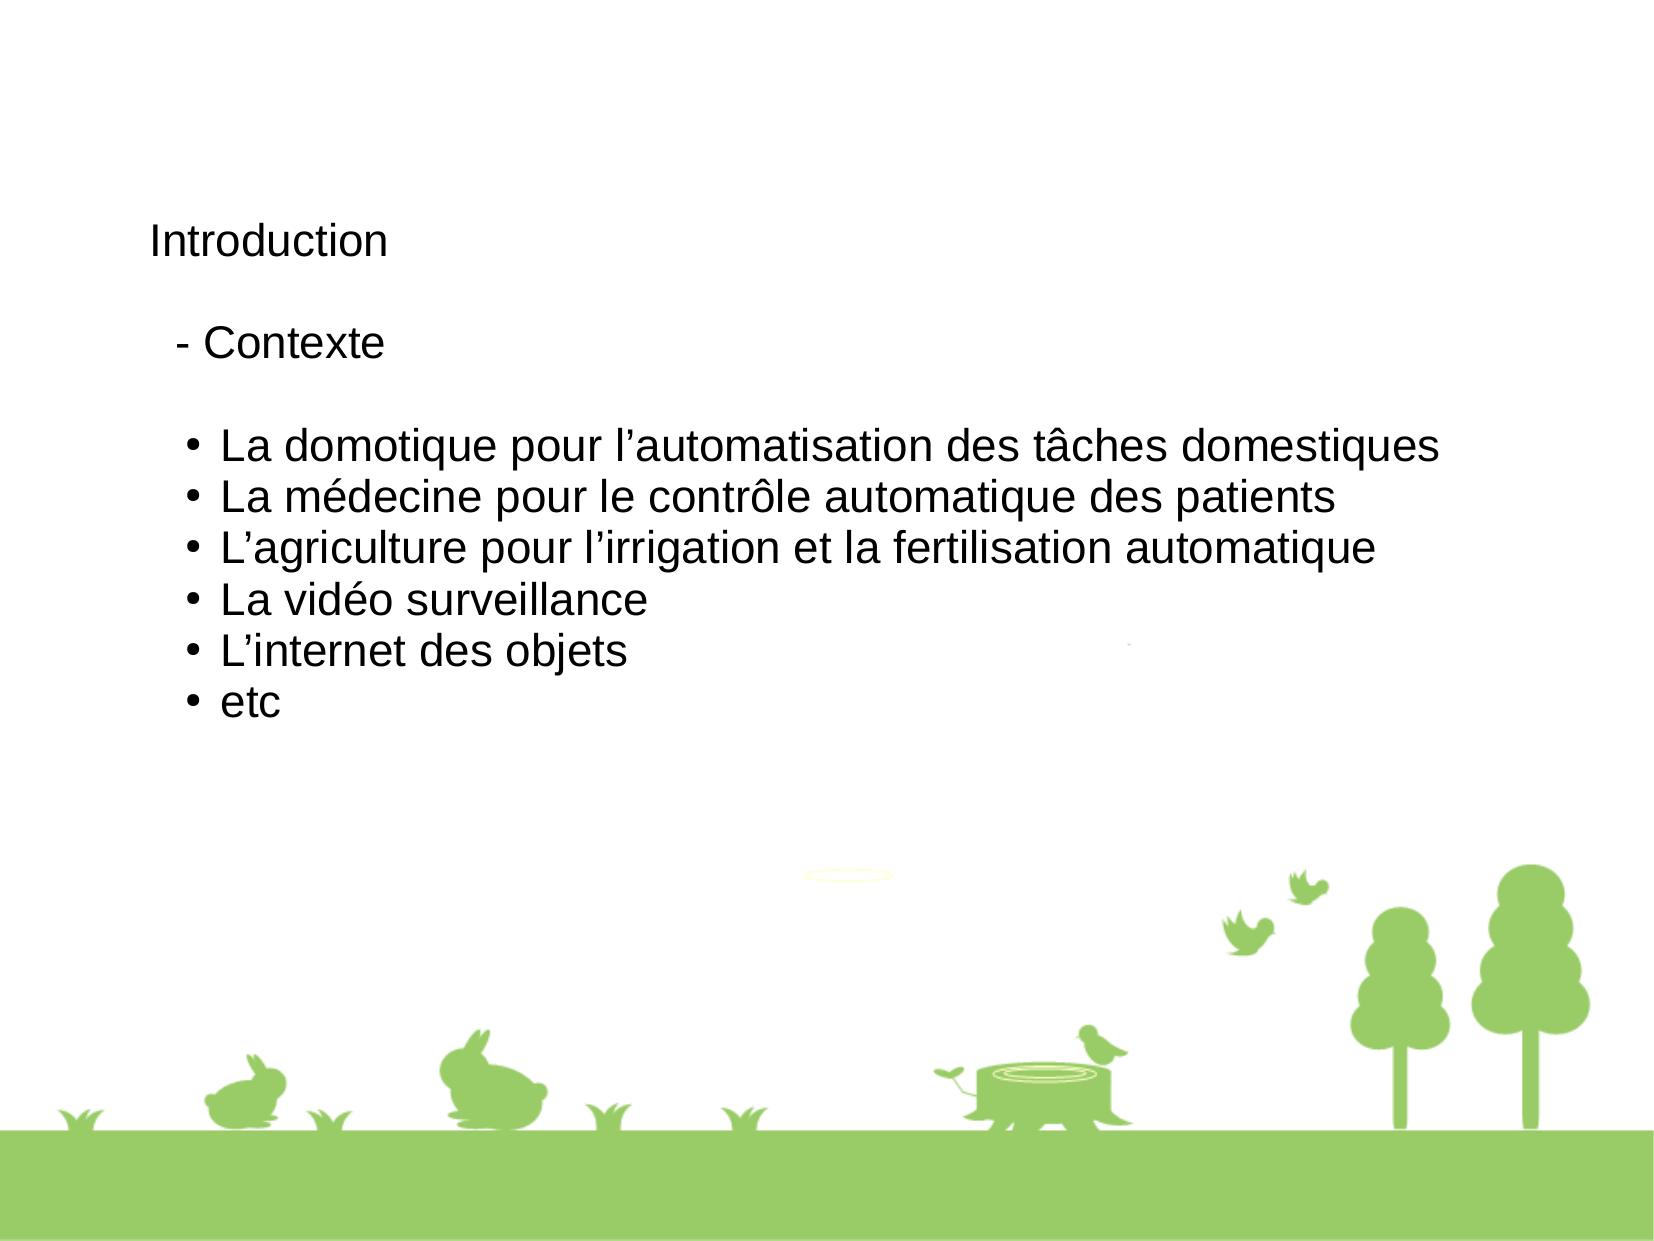

Introduction
 - Contexte
La domotique pour l’automatisation des tâches domestiques
La médecine pour le contrôle automatique des patients
L’agriculture pour l’irrigation et la fertilisation automatique
La vidéo surveillance
L’internet des objets
etc